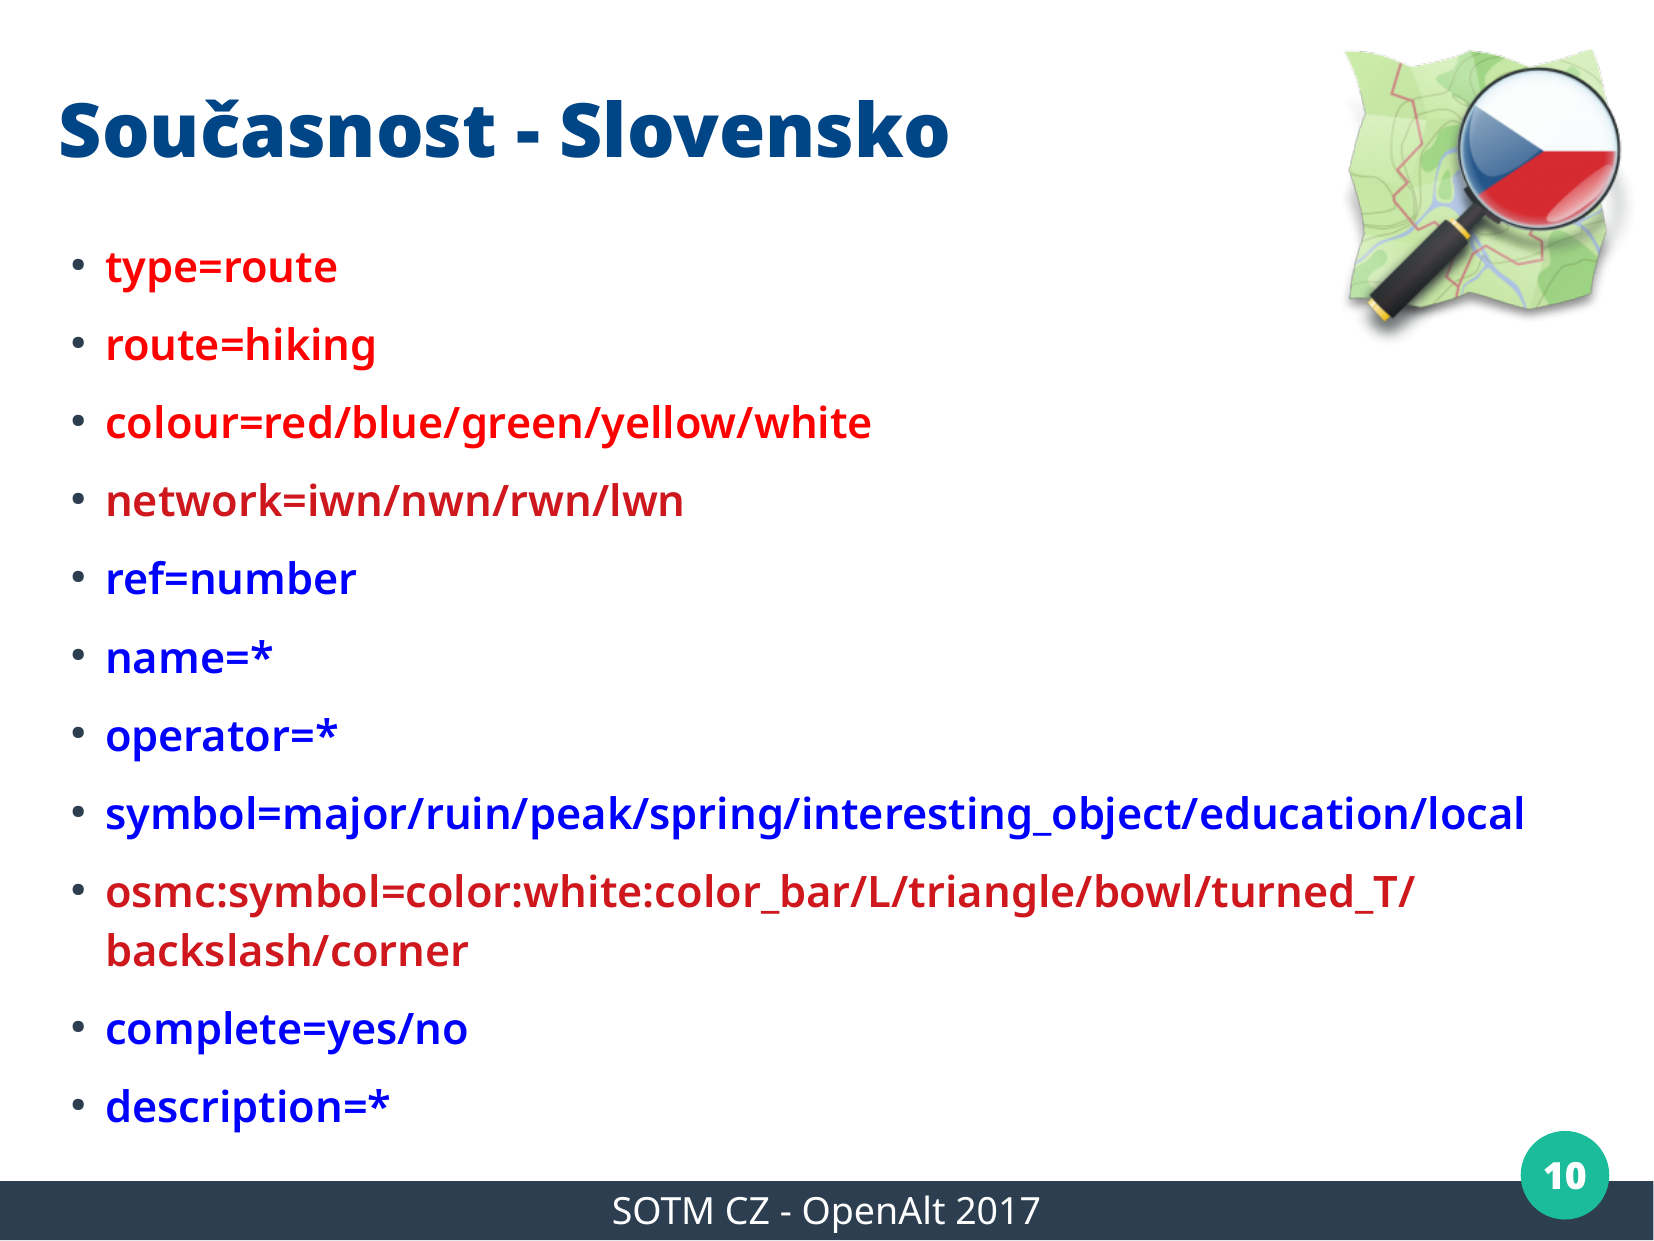

# Současnost - Slovensko
type=route
route=hiking
colour=red/blue/green/yellow/white
network=iwn/nwn/rwn/lwn
ref=number
name=*
operator=*
symbol=major/ruin/peak/spring/interesting_object/education/local
osmc:symbol=color:white:color_bar/L/triangle/bowl/turned_T/backslash/corner
complete=yes/no
description=*
10
SOTM CZ - OpenAlt 2017